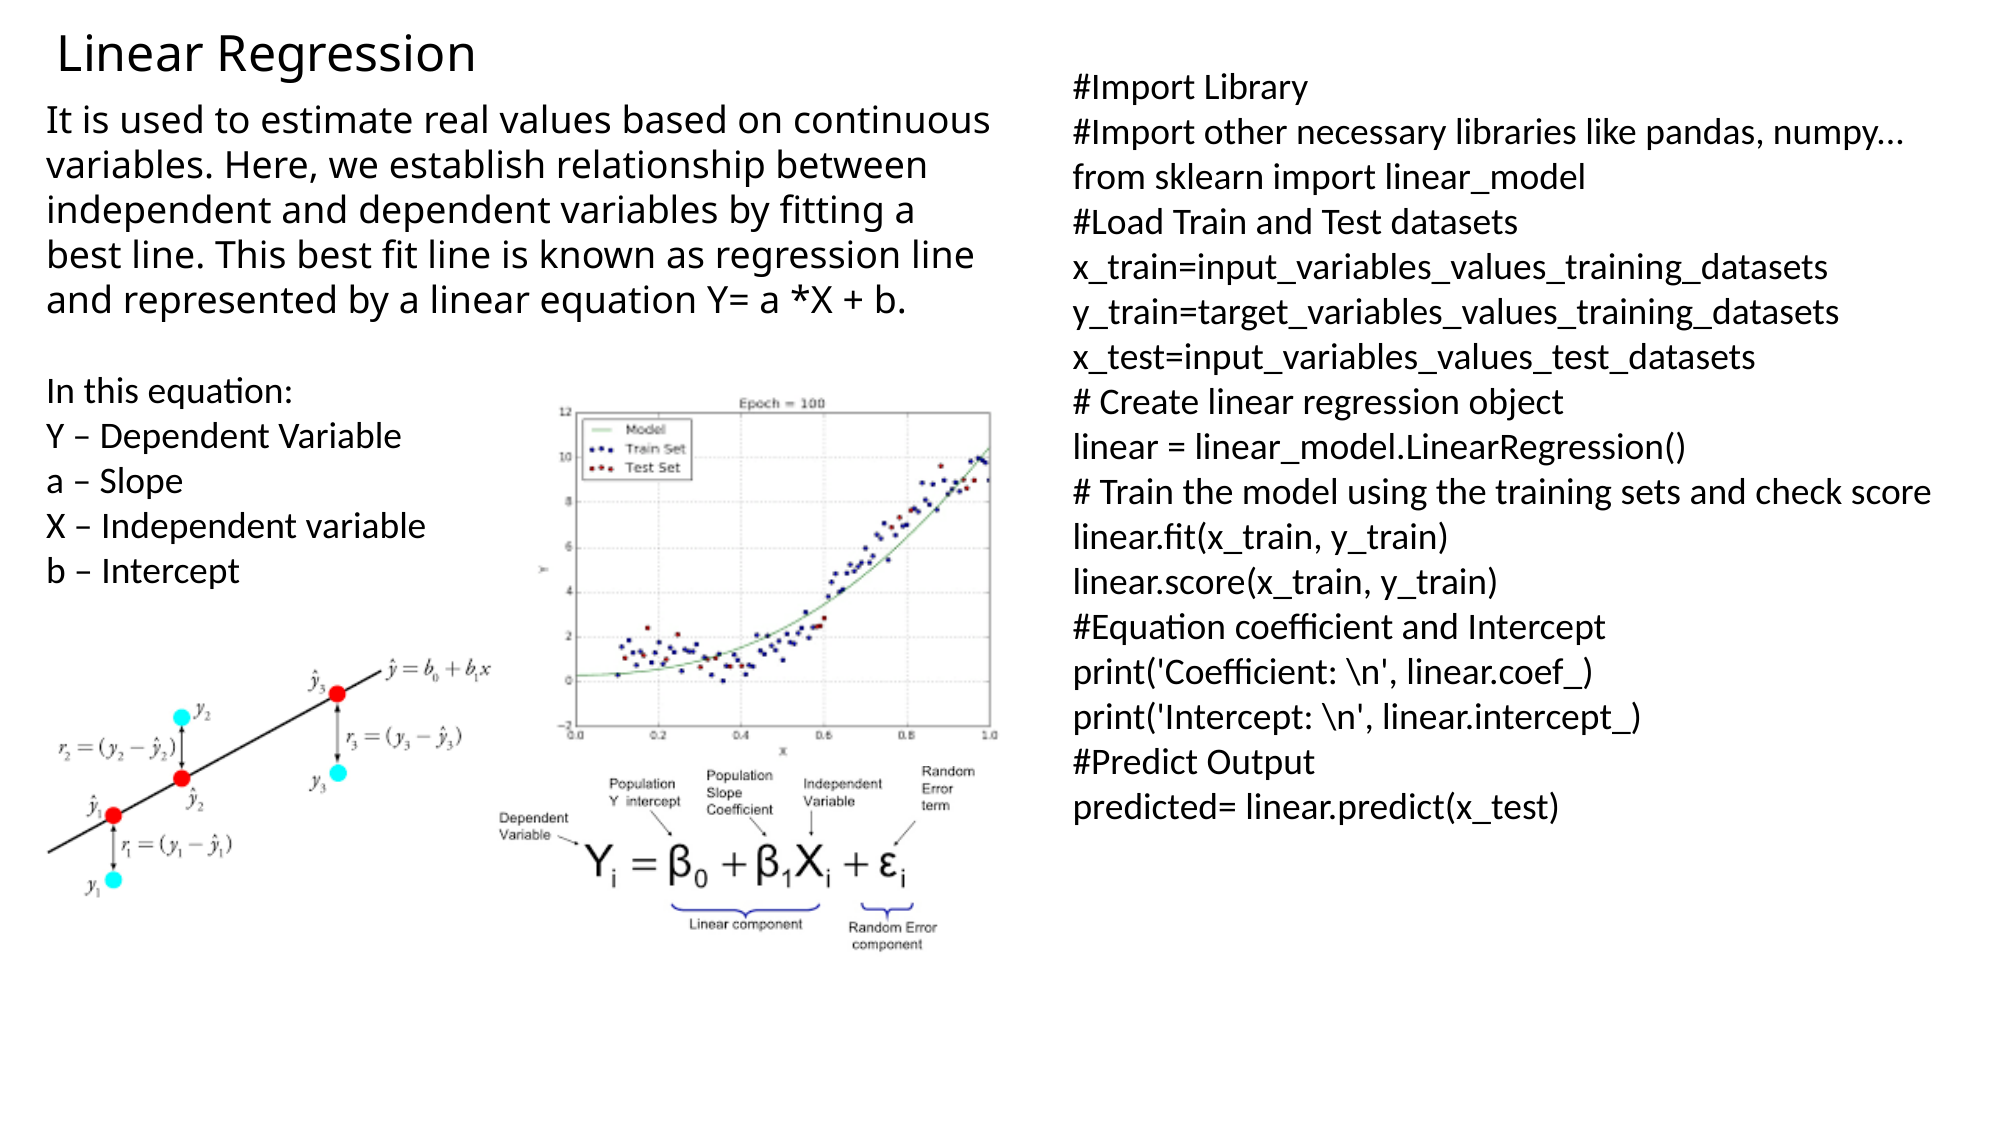

# Linear Regression
#Import Library
#Import other necessary libraries like pandas, numpy...
from sklearn import linear_model
#Load Train and Test datasets
x_train=input_variables_values_training_datasets
y_train=target_variables_values_training_datasets
x_test=input_variables_values_test_datasets
# Create linear regression object
linear = linear_model.LinearRegression()
# Train the model using the training sets and check score
linear.fit(x_train, y_train)
linear.score(x_train, y_train)
#Equation coefficient and Intercept
print('Coefficient: \n', linear.coef_)
print('Intercept: \n', linear.intercept_)
#Predict Output
predicted= linear.predict(x_test)
It is used to estimate real values based on continuous variables. Here, we establish relationship between independent and dependent variables by fitting a best line. This best fit line is known as regression line and represented by a linear equation Y= a *X + b.
In this equation:
Y – Dependent Variable
a – Slope
X – Independent variable
b – Intercept